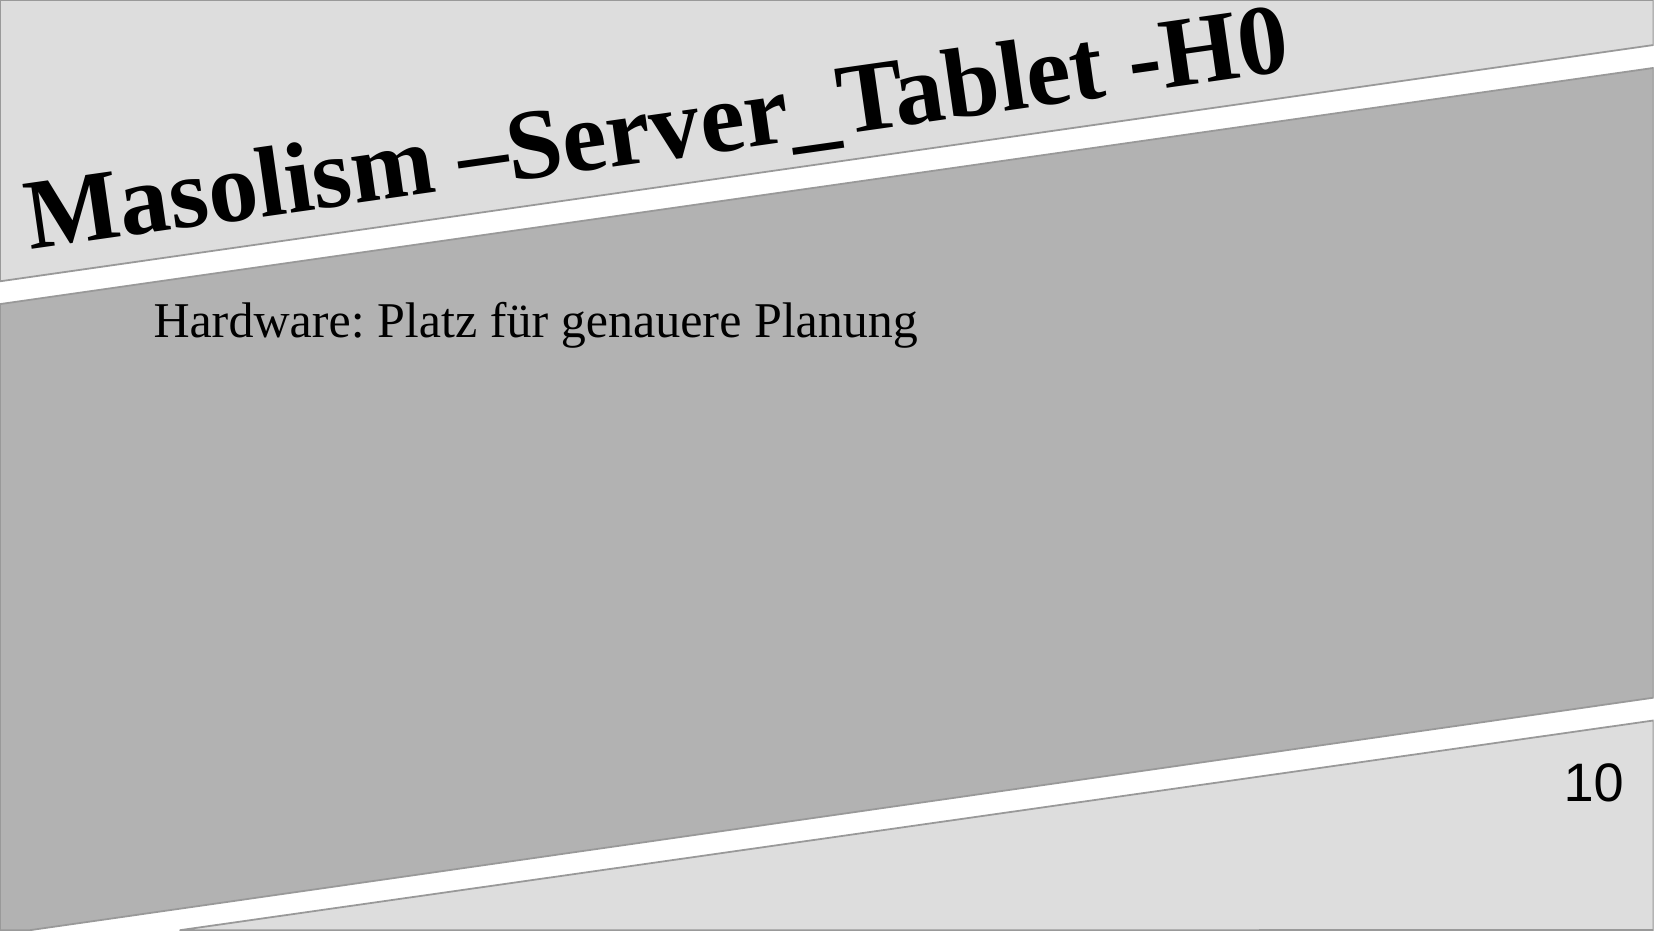

# Masolism –Server_Tablet -H0
Hardware: Platz für genauere Planung
10